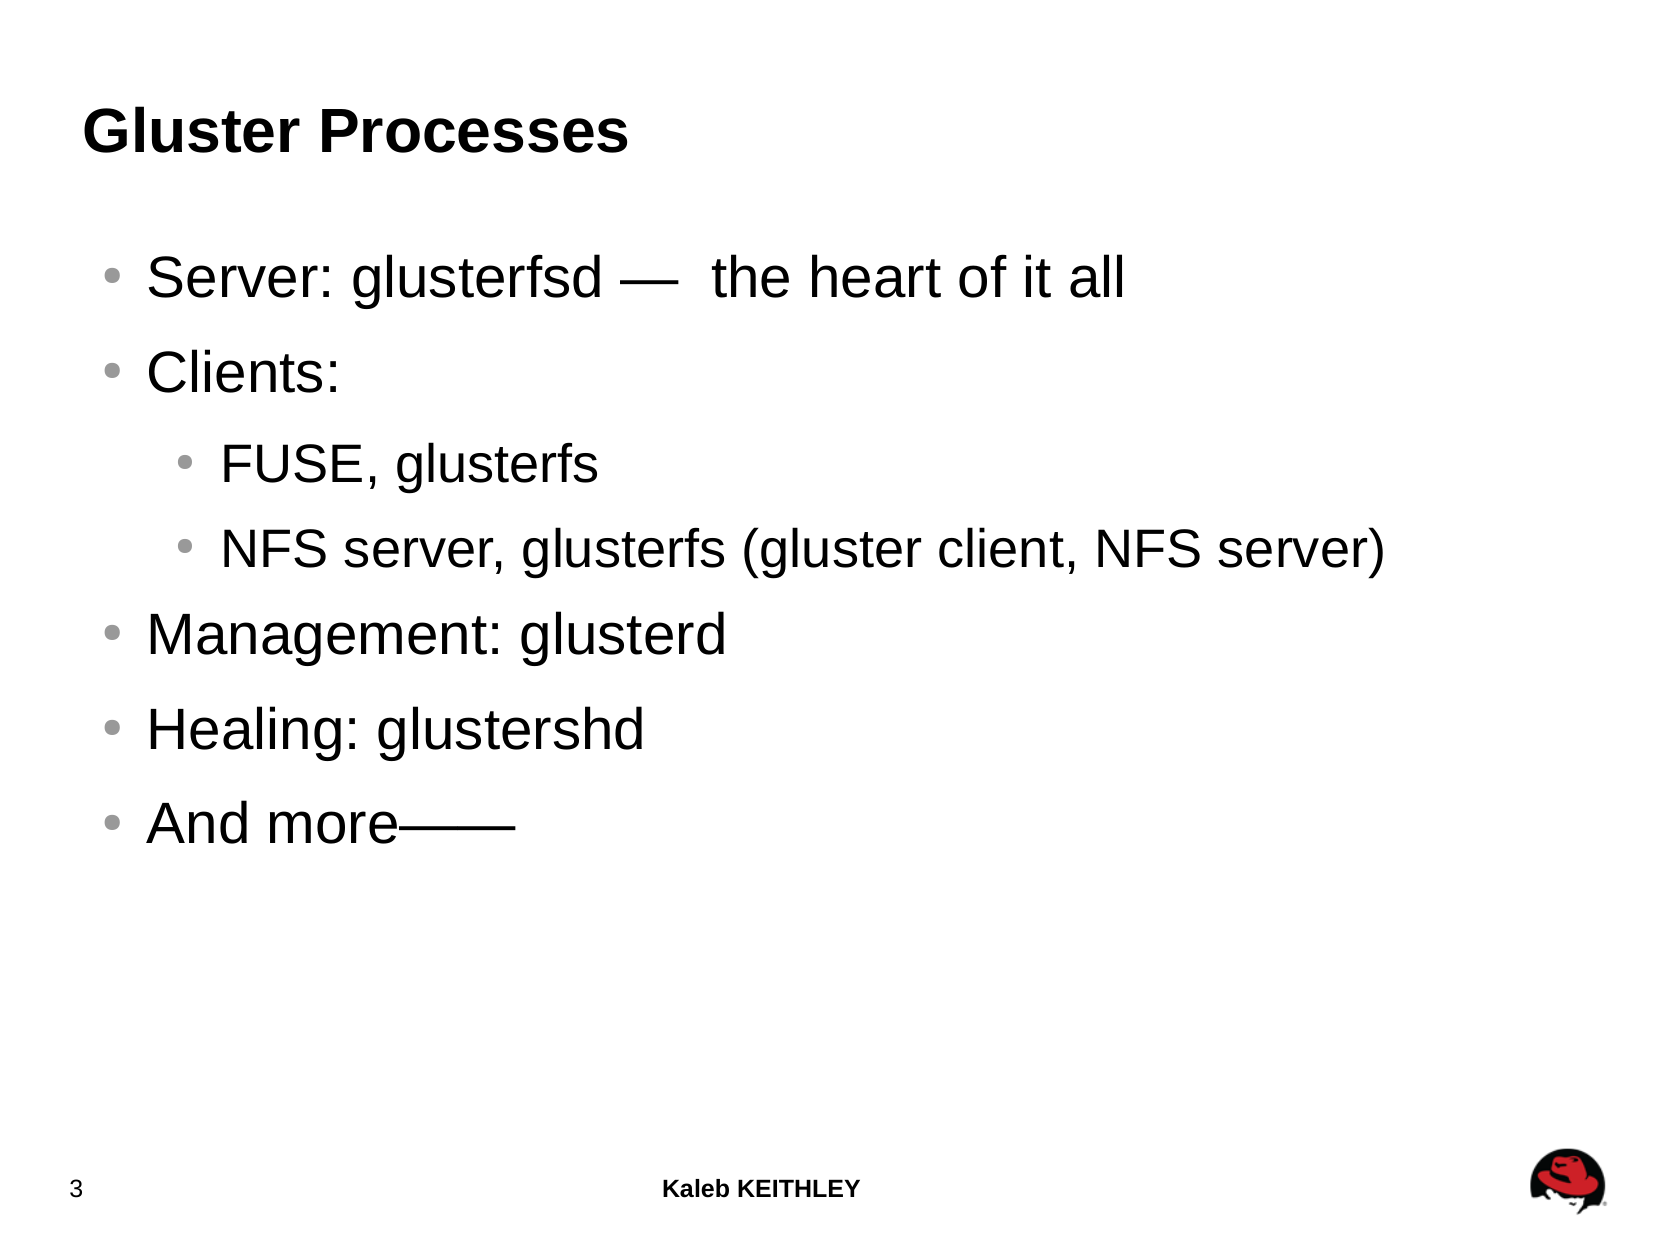

Gluster Processes
# Server: glusterfsd — the heart of it all
Clients:
FUSE, glusterfs
NFS server, glusterfs (gluster client, NFS server)
Management: glusterd
Healing: glustershd
And more——